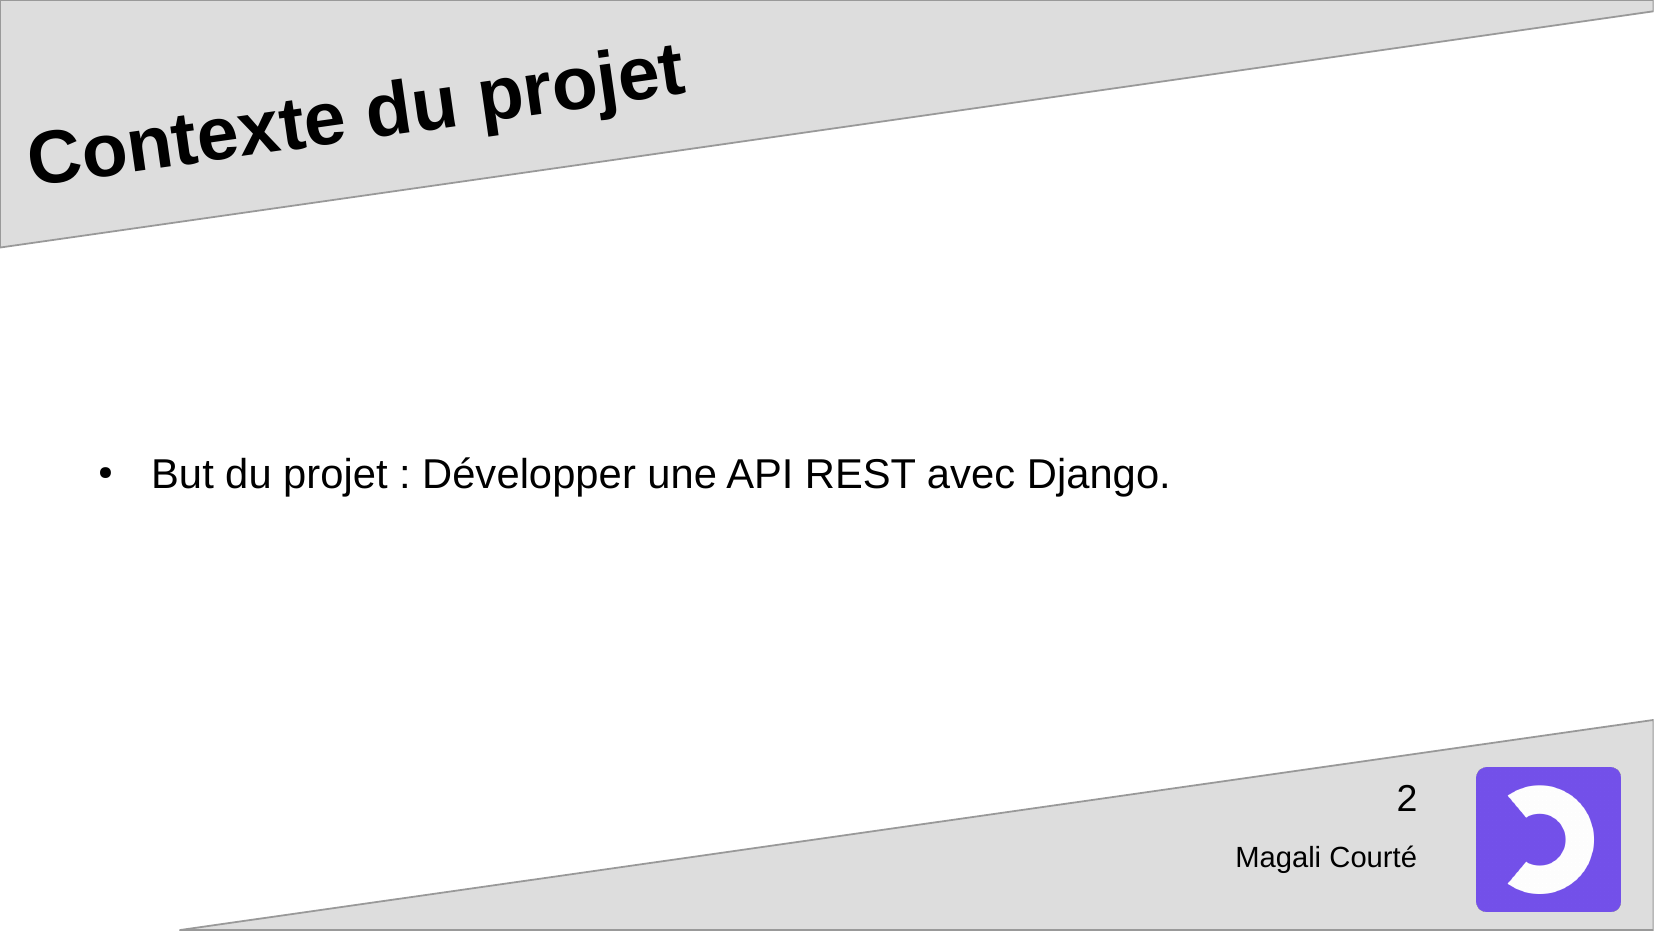

# Contexte du projet
But du projet : Développer une API REST avec Django.
2